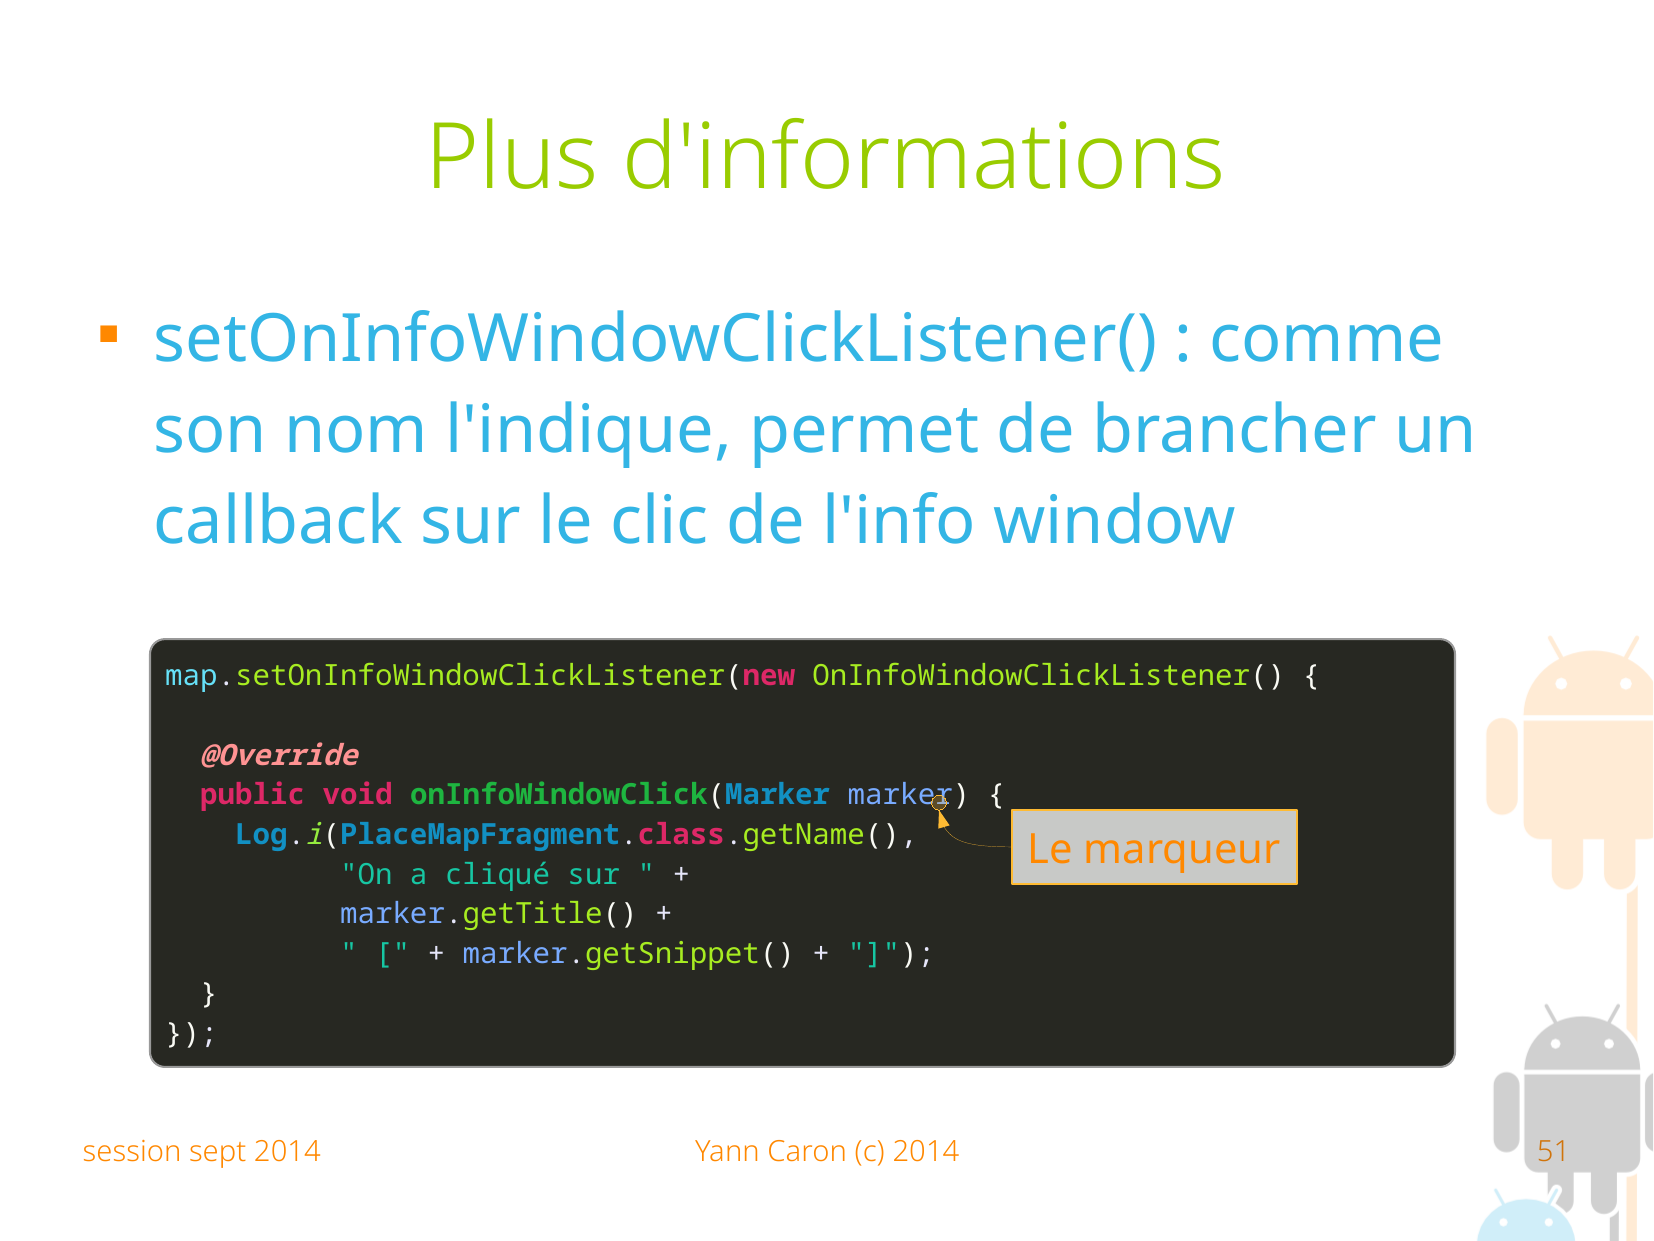

# Plus d'informations
setOnInfoWindowClickListener() : comme son nom l'indique, permet de brancher un callback sur le clic de l'info window
map.setOnInfoWindowClickListener(new OnInfoWindowClickListener() {
 @Override
 public void onInfoWindowClick(Marker marker) {
 Log.i(PlaceMapFragment.class.getName(),
 "On a cliqué sur " +
 marker.getTitle() +
 " [" + marker.getSnippet() + "]");
 }
});
Le marqueur
session sept 2014
Yann Caron (c) 2014
51